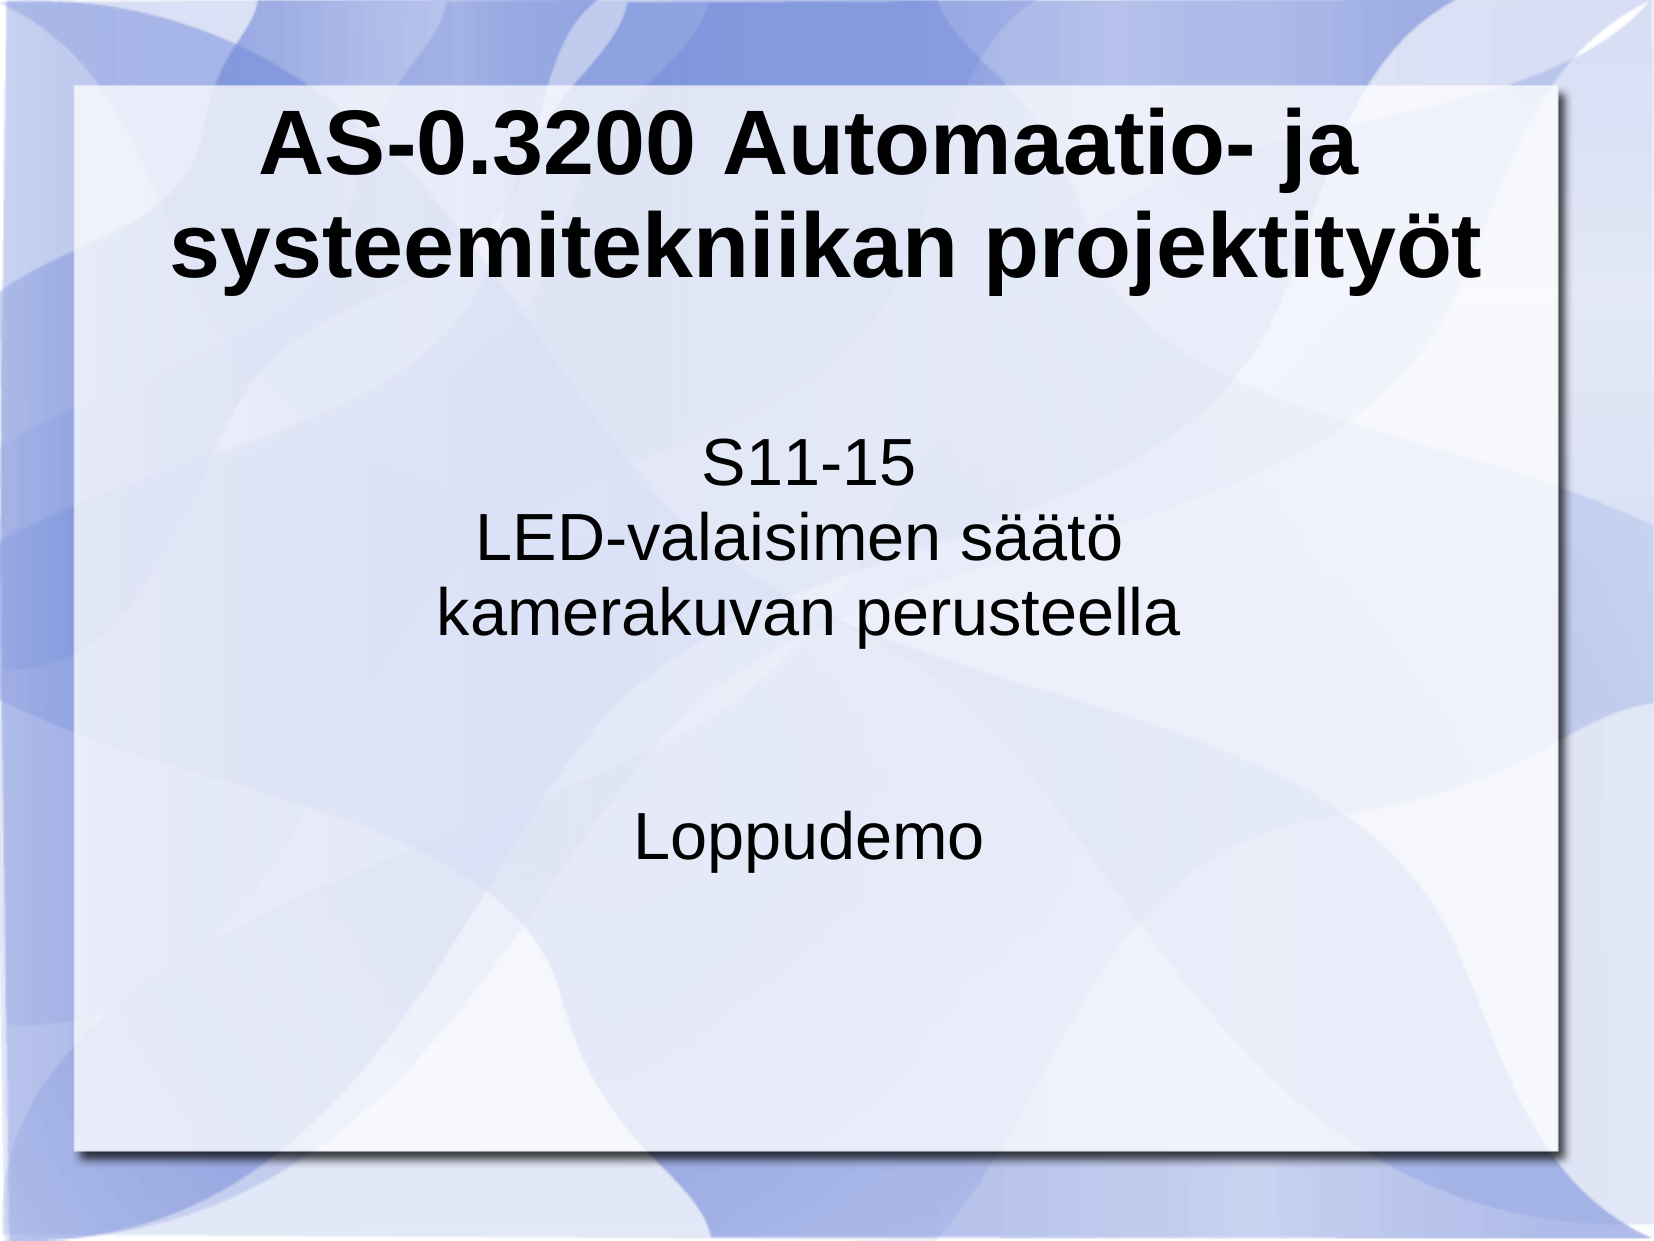

# AS-0.3200 Automaatio- ja systeemitekniikan projektityöt
S11-15
LED-valaisimen säätö
kamerakuvan perusteella
Loppudemo